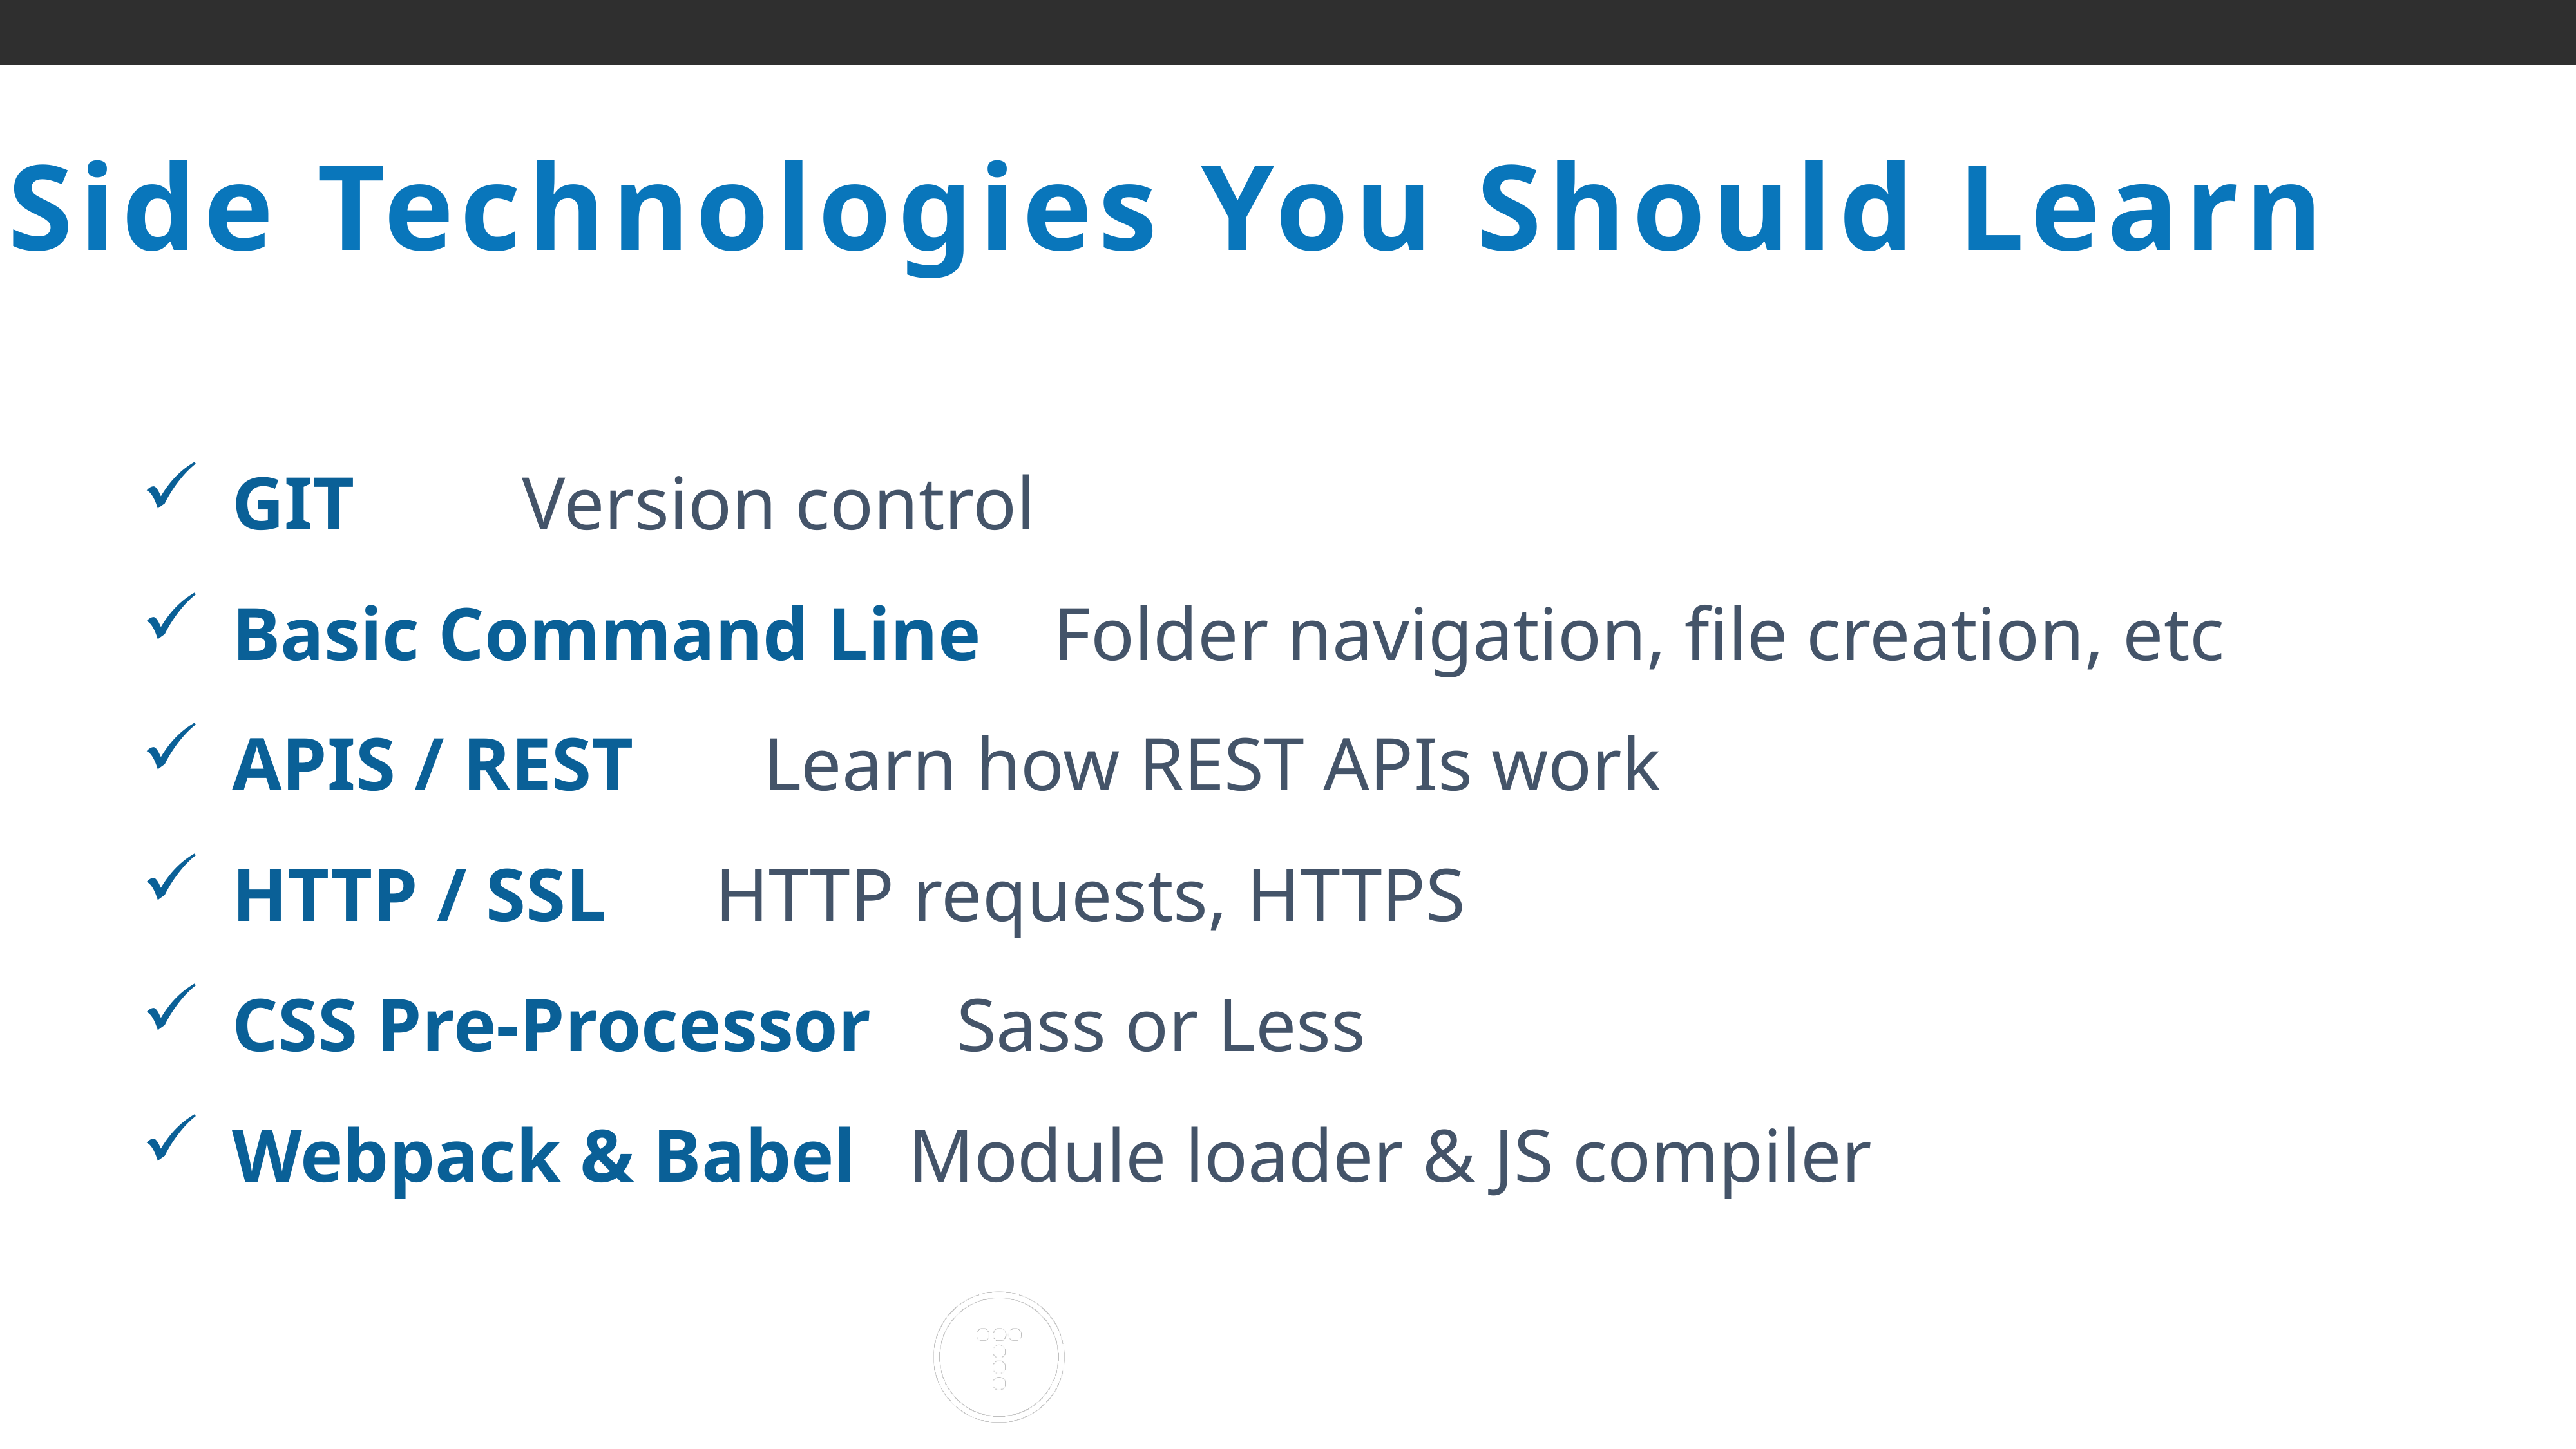

Side Technologies You Should Learn
GIT 				Version control
Basic Command Line		Folder navigation, file creation, etc
APIS / REST			Learn how REST APIs work
HTTP / SSL			HTTP requests, HTTPS
CSS Pre-Processor		Sass or Less
Webpack & Babel		Module loader & JS compiler
Traversymedia.com